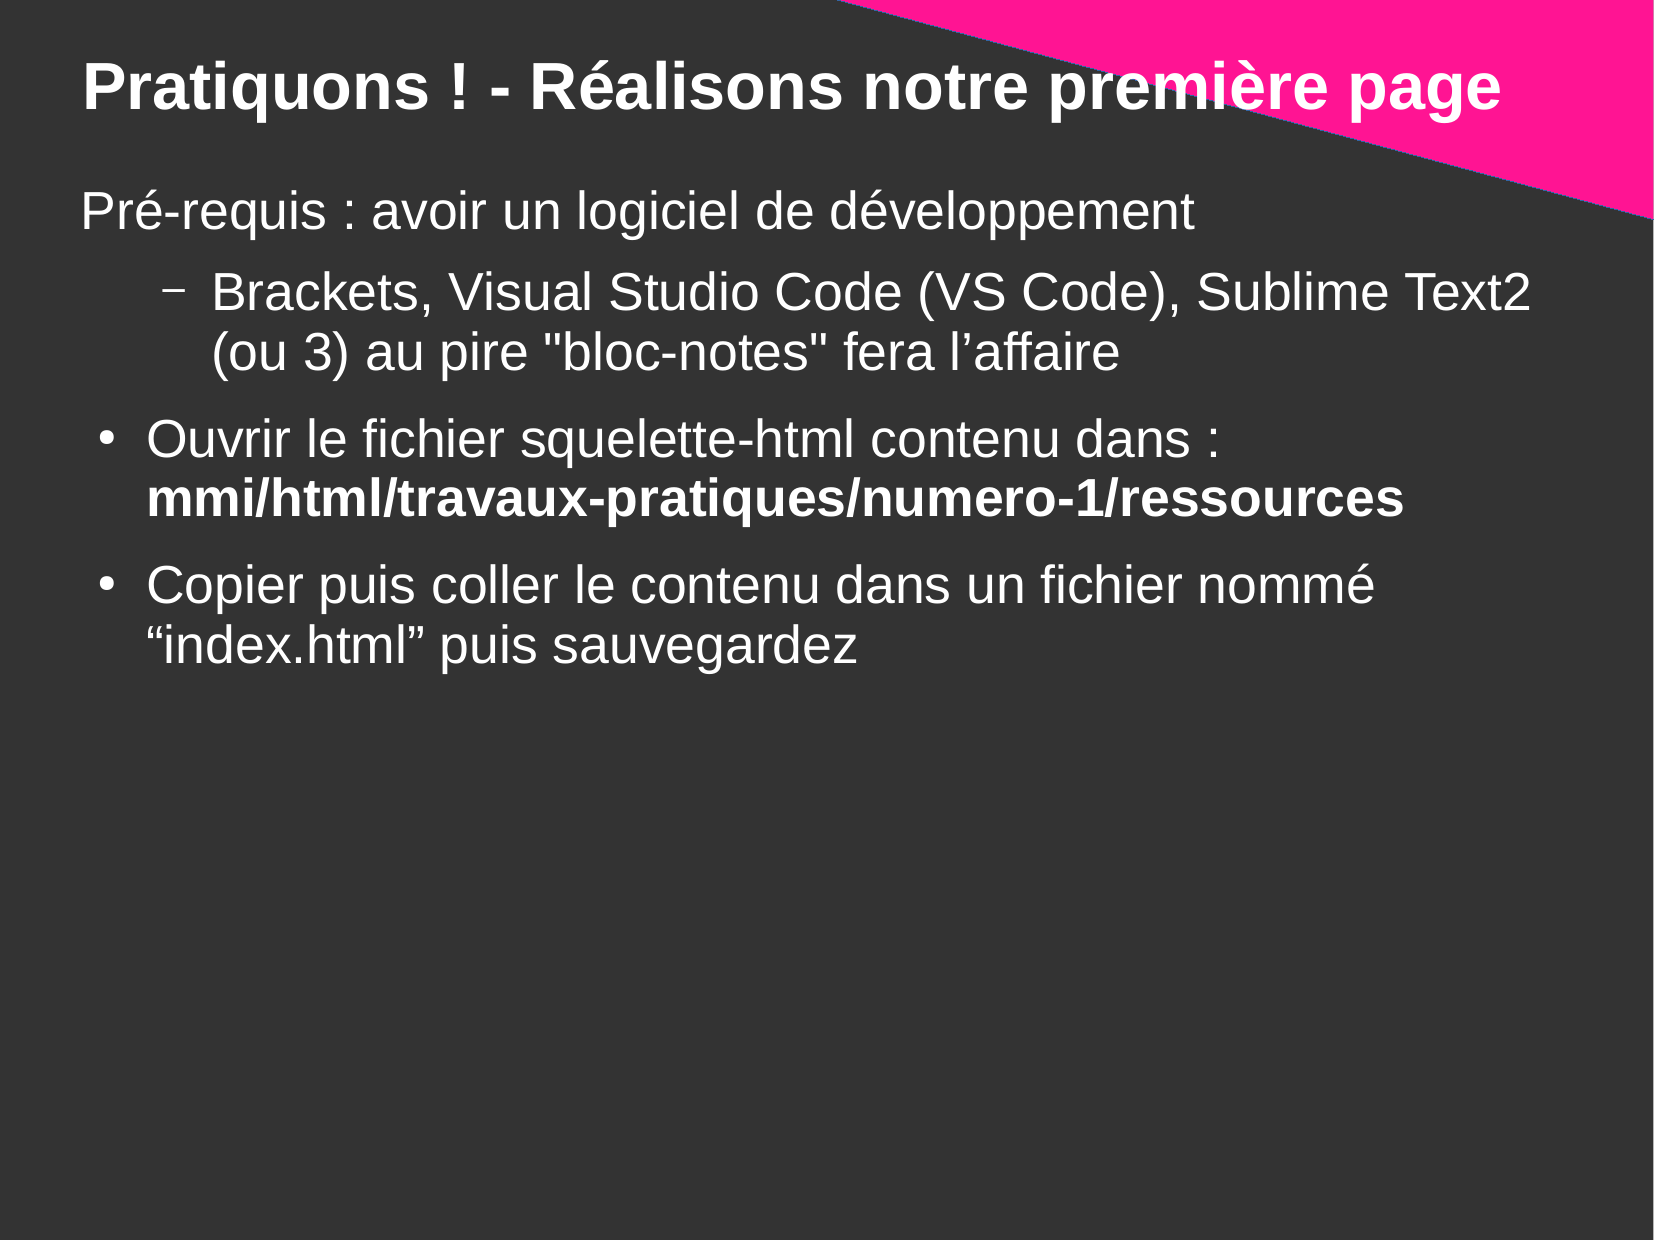

# Pratiquons ! - Réalisons notre première page
Pré-requis : avoir un logiciel de développement
Brackets, Visual Studio Code (VS Code), Sublime Text2 (ou 3) au pire "bloc-notes" fera l’affaire
Ouvrir le fichier squelette-html contenu dans :
mmi/html/travaux-pratiques/numero-1/ressources
Copier puis coller le contenu dans un fichier nommé “index.html” puis sauvegardez